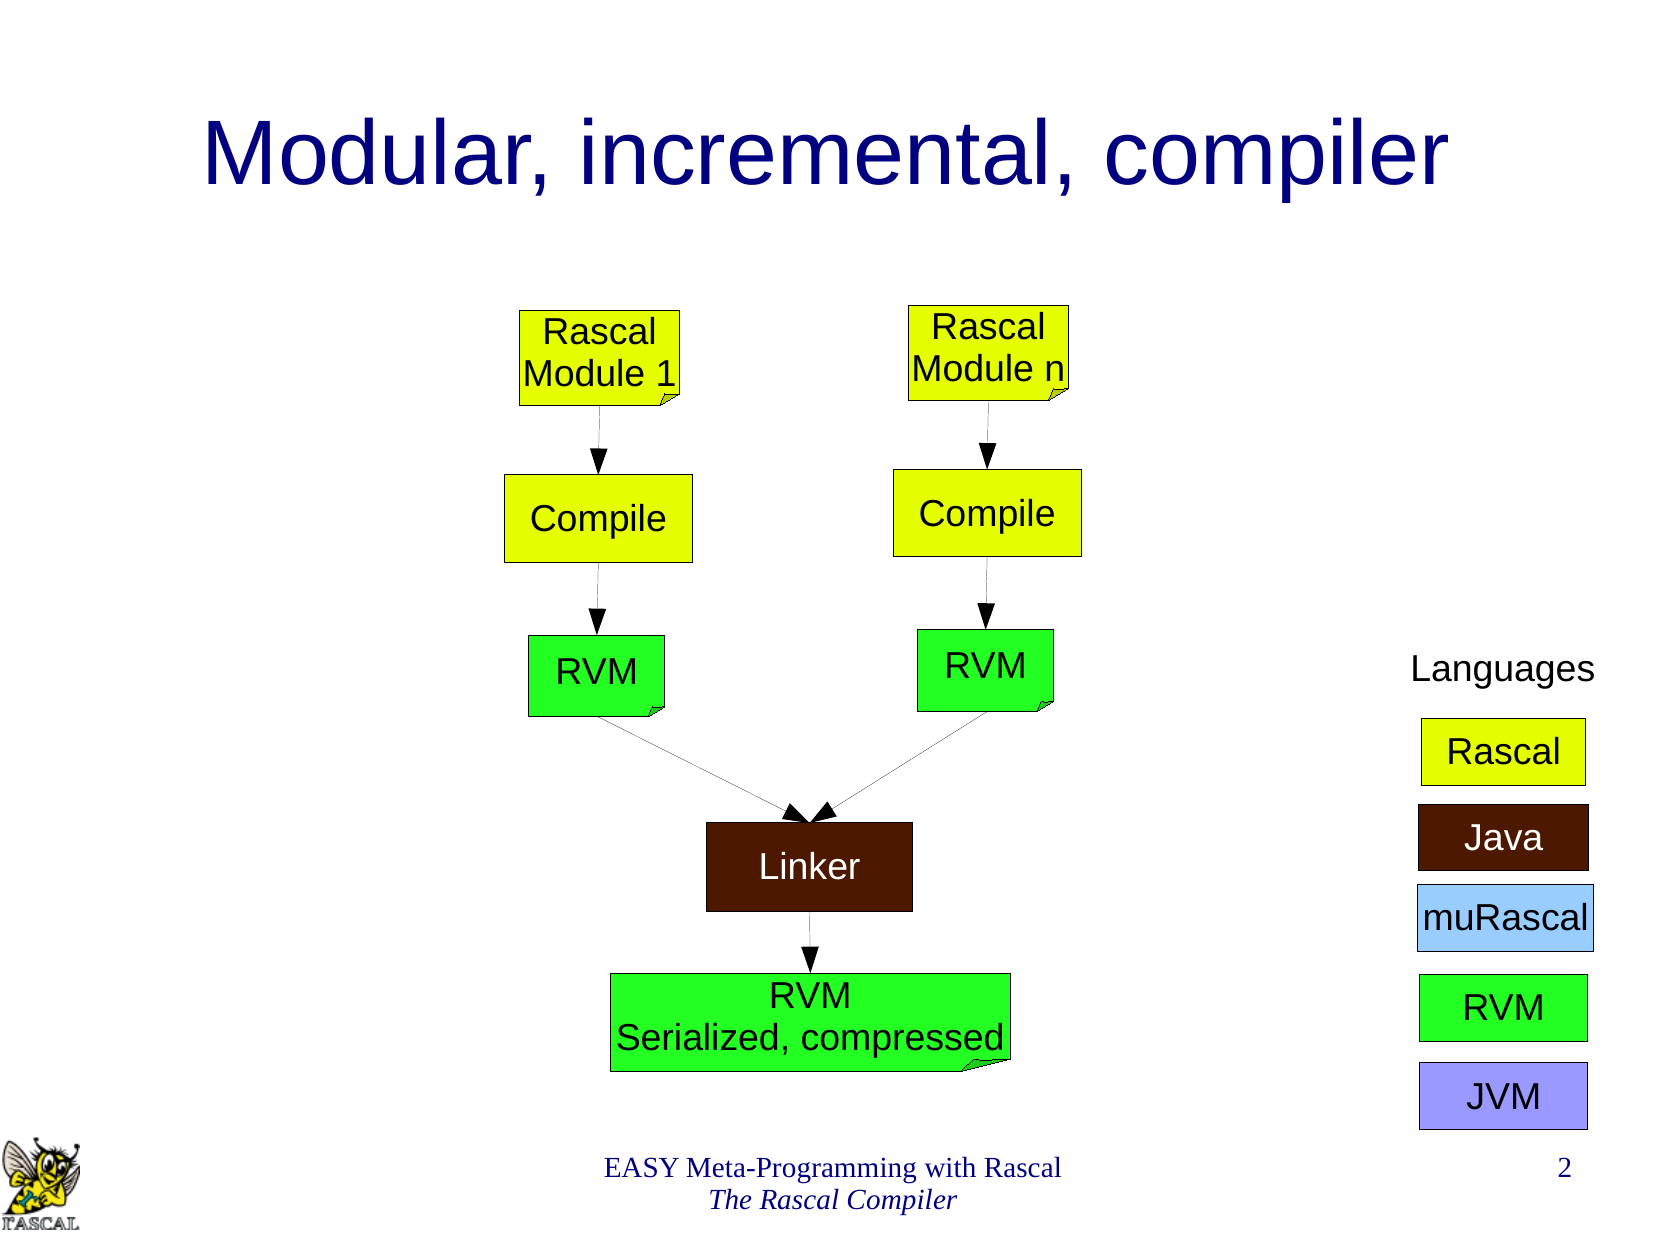

# Modular, incremental, compiler
Rascal
Module n
Compile
RVM
Rascal
Module 1
Compile
RVM
Languages
Rascal
Java
muRascal
RVM
JVM
Linker
RVM
Serialized, compressed
2